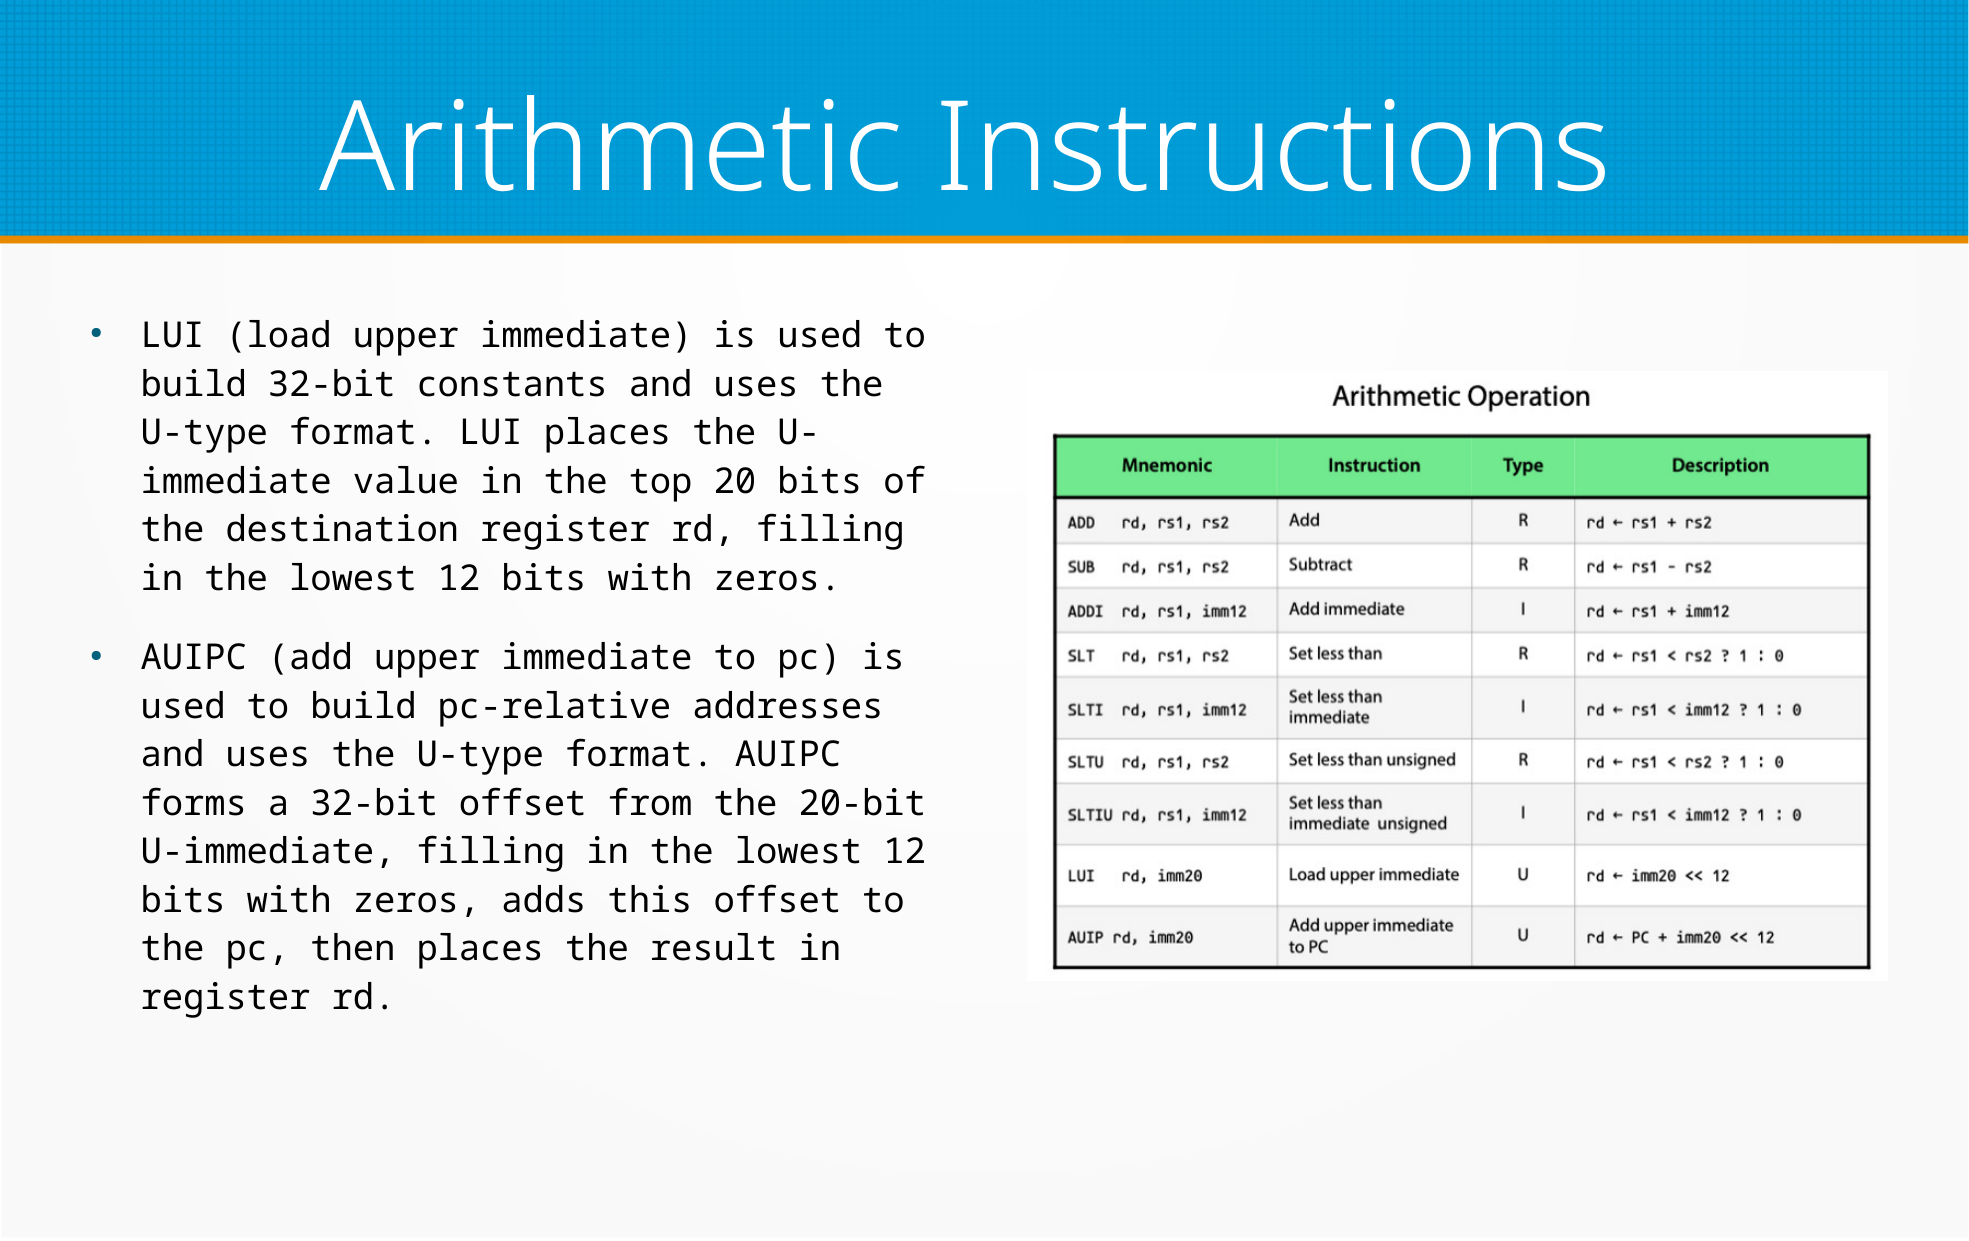

# Arithmetic Instructions
LUI (load upper immediate) is used to build 32-bit constants and uses the U-type format. LUI places the U-immediate value in the top 20 bits of the destination register rd, filling in the lowest 12 bits with zeros.
AUIPC (add upper immediate to pc) is used to build pc-relative addresses and uses the U-type format. AUIPC forms a 32-bit offset from the 20-bit U-immediate, filling in the lowest 12 bits with zeros, adds this offset to the pc, then places the result in register rd.